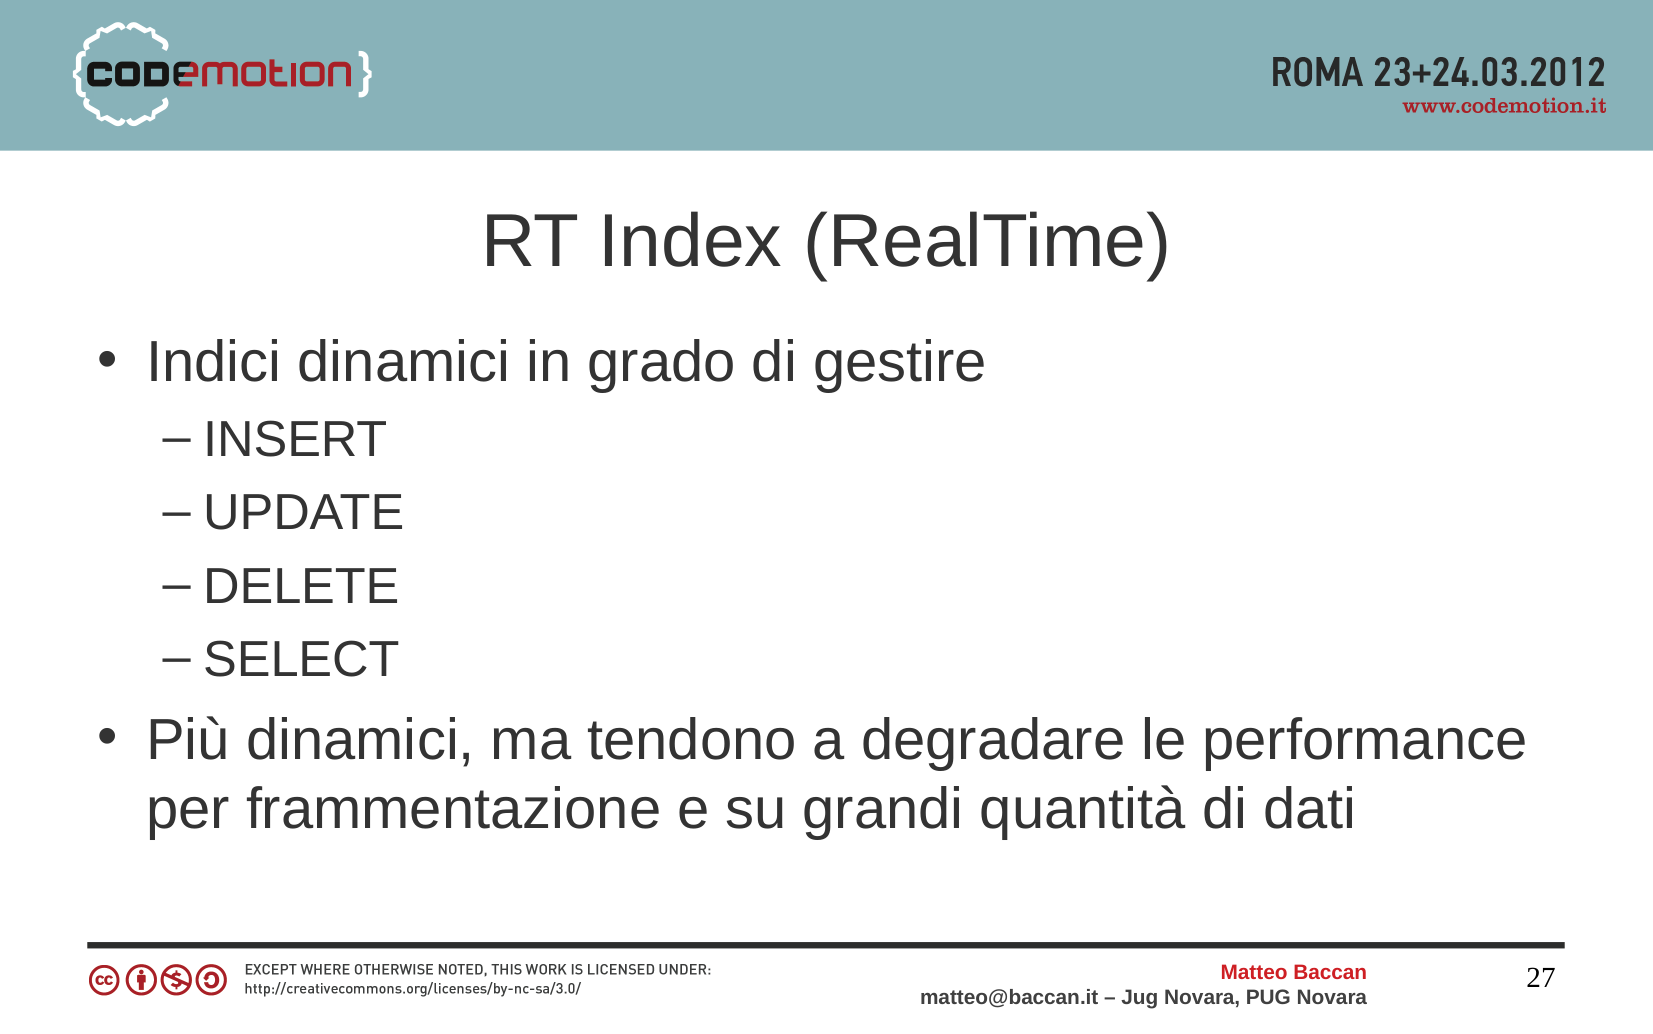

# RT Index (RealTime)
Indici dinamici in grado di gestire
INSERT
UPDATE
DELETE
SELECT
Più dinamici, ma tendono a degradare le performance per frammentazione e su grandi quantità di dati
27